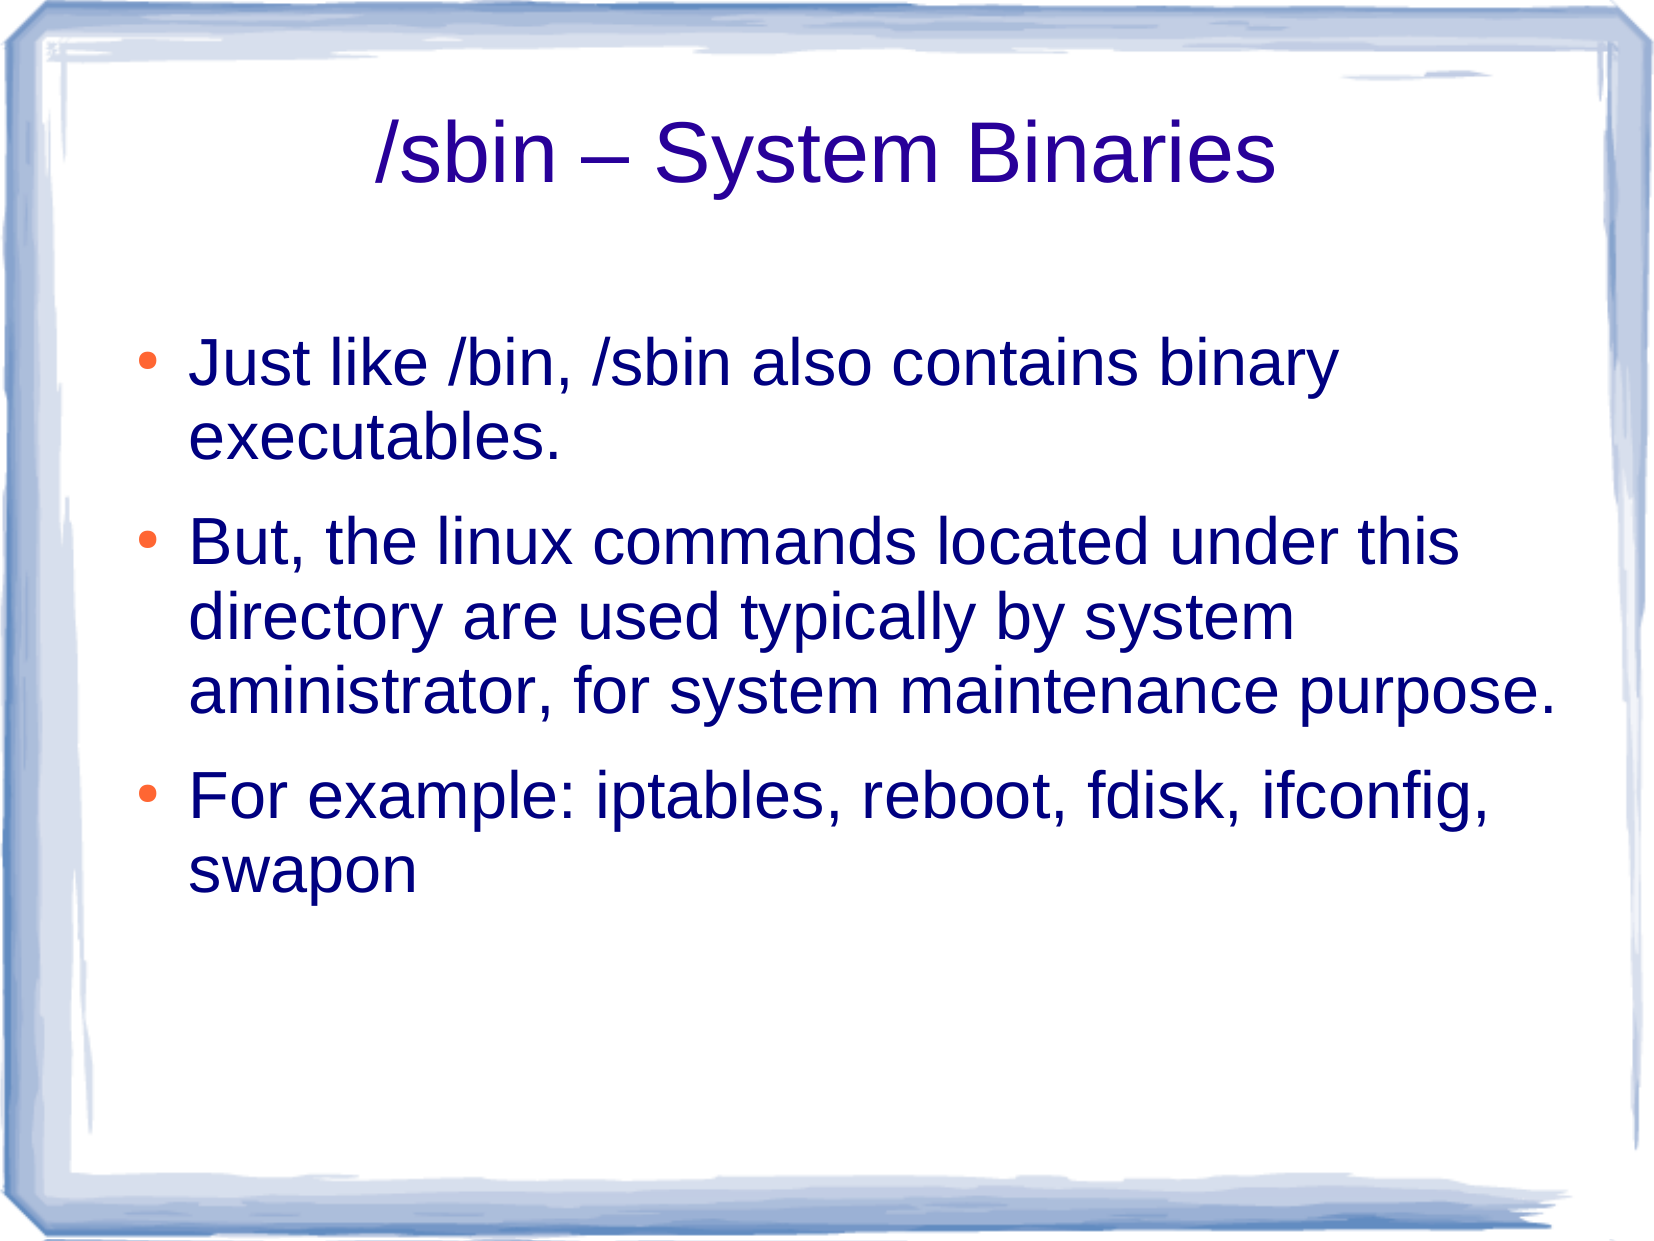

# /sbin – System Binaries
Just like /bin, /sbin also contains binary executables.
But, the linux commands located under this directory are used typically by system aministrator, for system maintenance purpose.
For example: iptables, reboot, fdisk, ifconfig, swapon